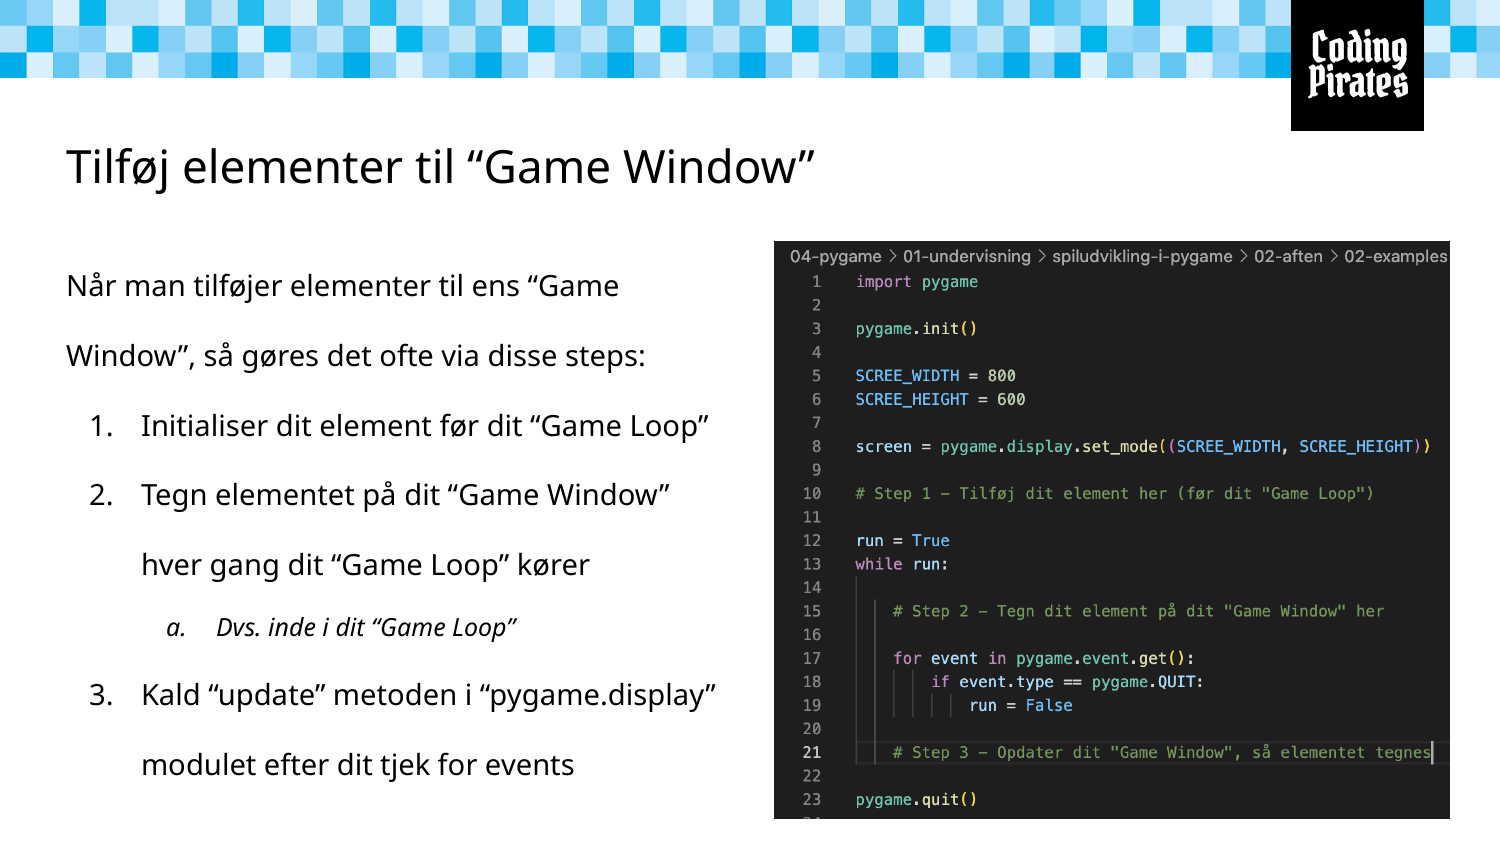

# Tilføj elementer til “Game Window”
Når man tilføjer elementer til ens “Game Window”, så gøres det ofte via disse steps:
Initialiser dit element før dit “Game Loop”
Tegn elementet på dit “Game Window” hver gang dit “Game Loop” kører
Dvs. inde i dit “Game Loop”
Kald “update” metoden i “pygame.display” modulet efter dit tjek for events